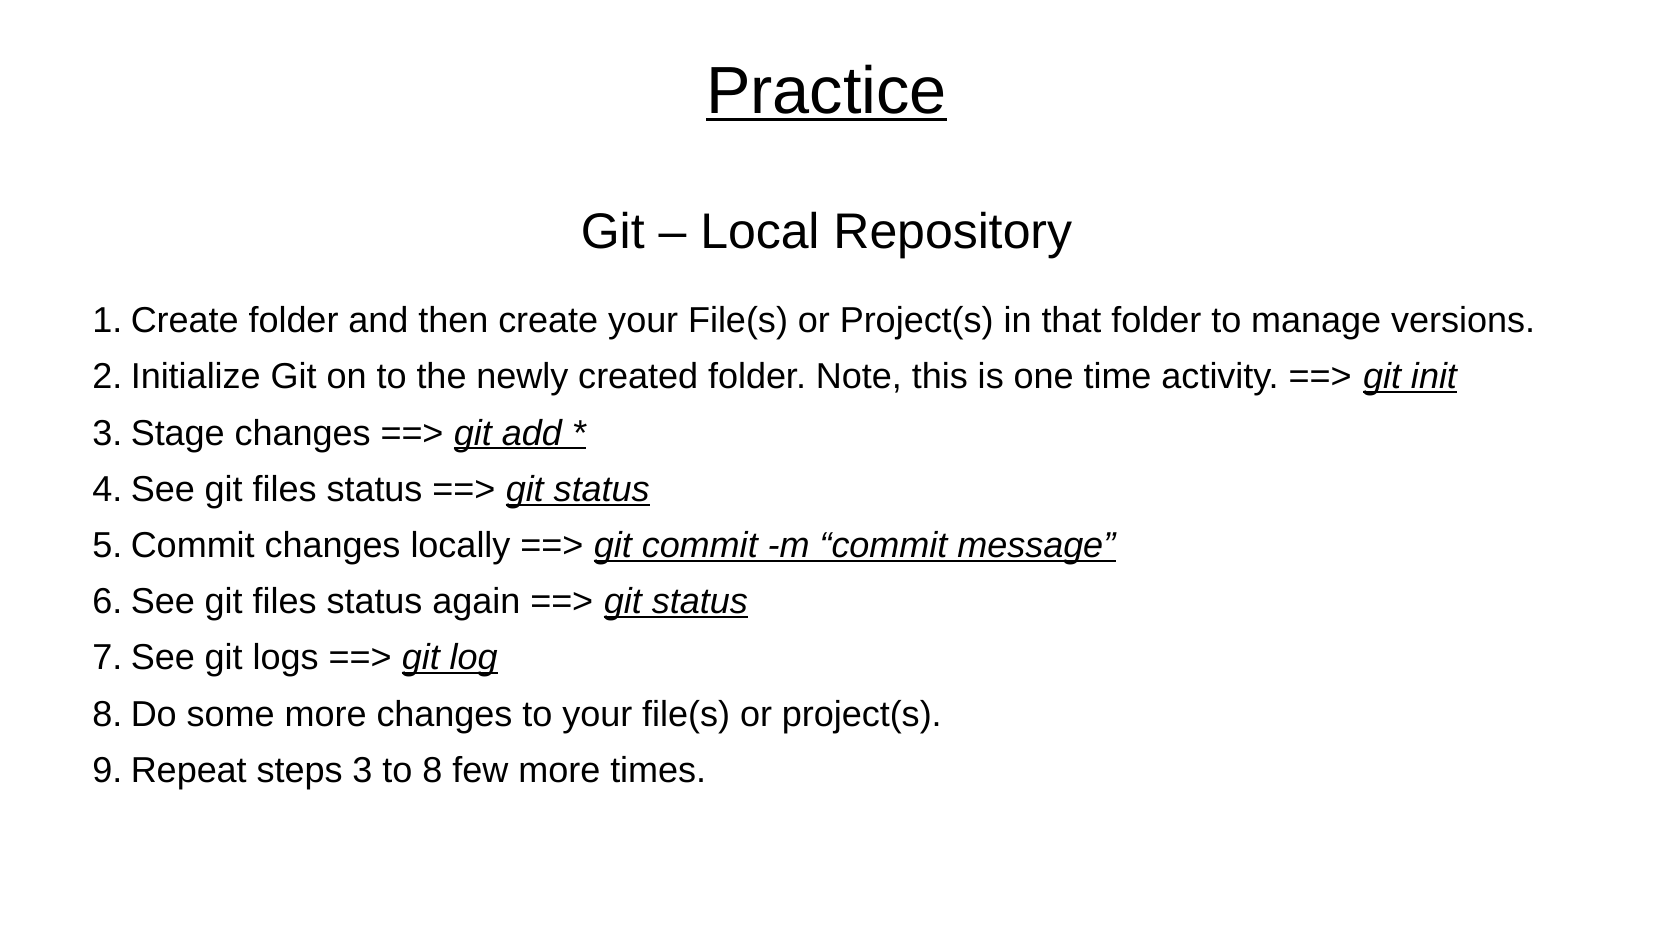

# Practice Git – Local Repository
 Create folder and then create your File(s) or Project(s) in that folder to manage versions.
 Initialize Git on to the newly created folder. Note, this is one time activity. ==> git init
 Stage changes ==> git add *
 See git files status ==> git status
 Commit changes locally ==> git commit -m “commit message”
 See git files status again ==> git status
 See git logs ==> git log
 Do some more changes to your file(s) or project(s).
 Repeat steps 3 to 8 few more times.